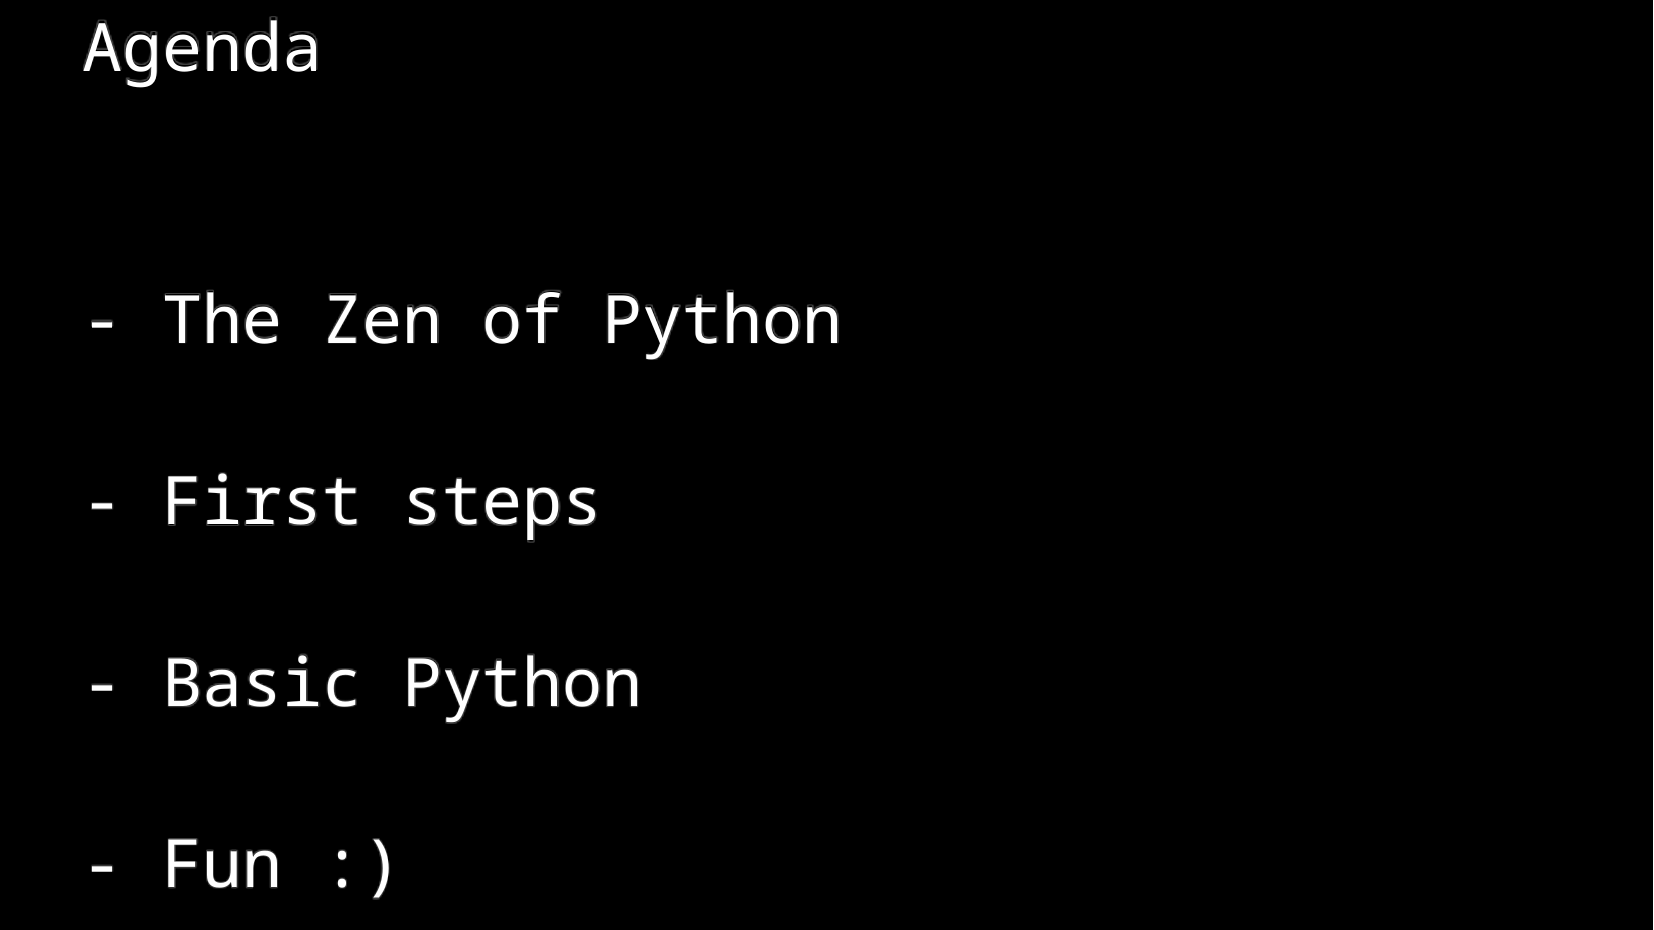

# Agenda
- The Zen of Python
- First steps
- Basic Python
- Fun :)